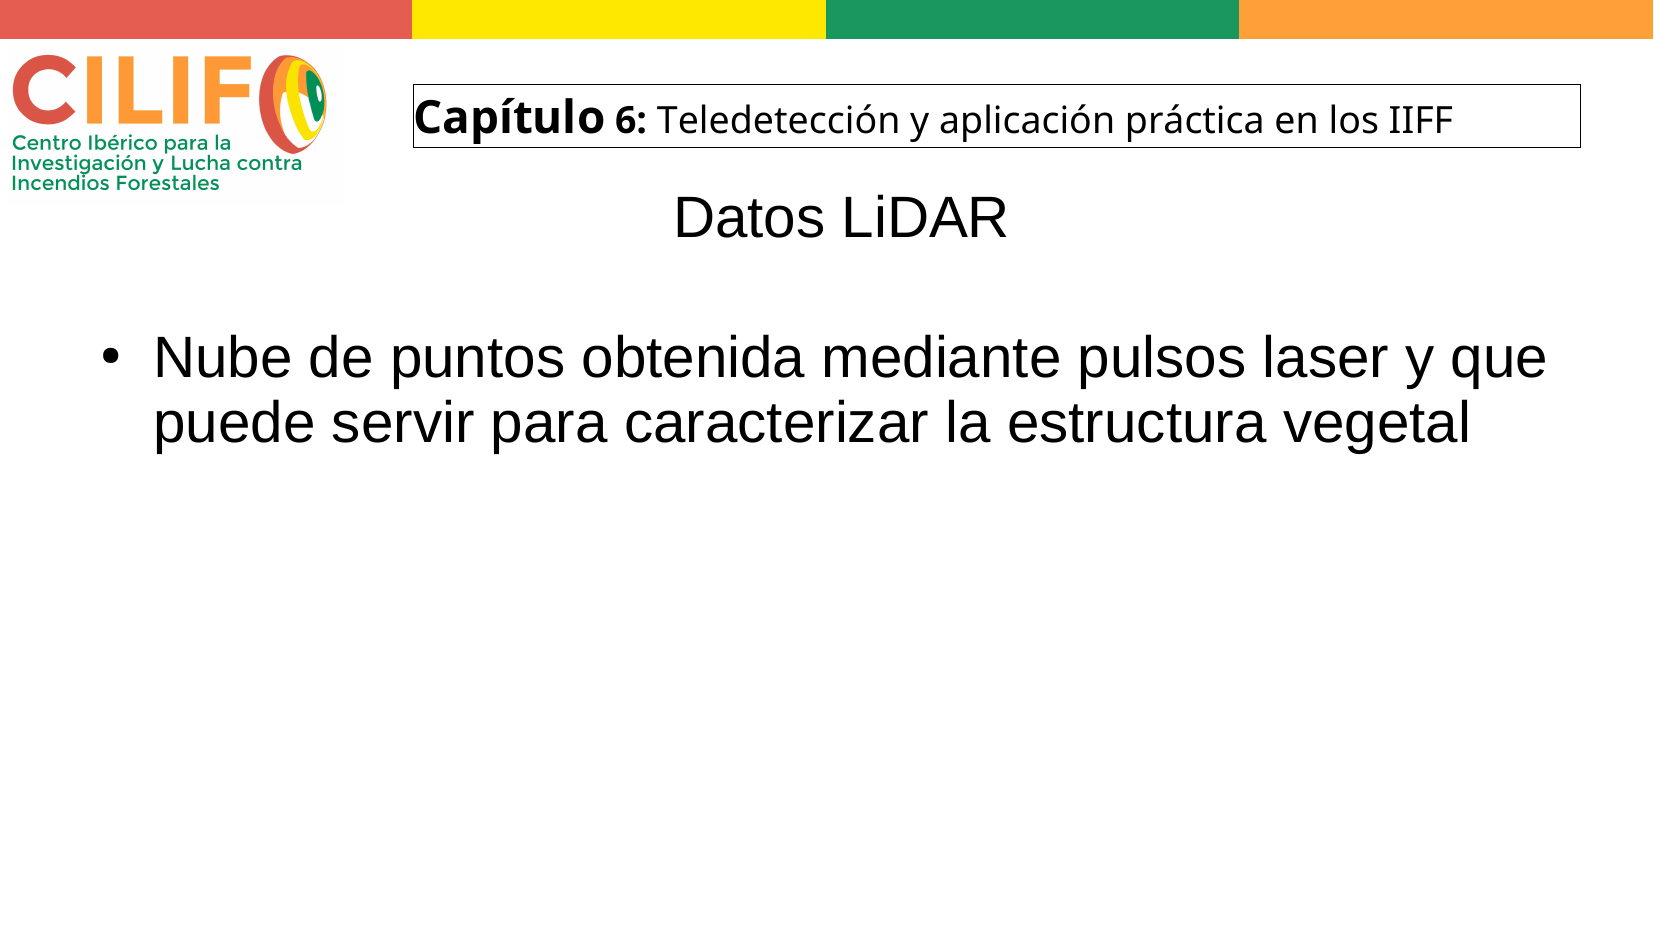

# Datos LiDAR
Nube de puntos obtenida mediante pulsos laser y que puede servir para caracterizar la estructura vegetal